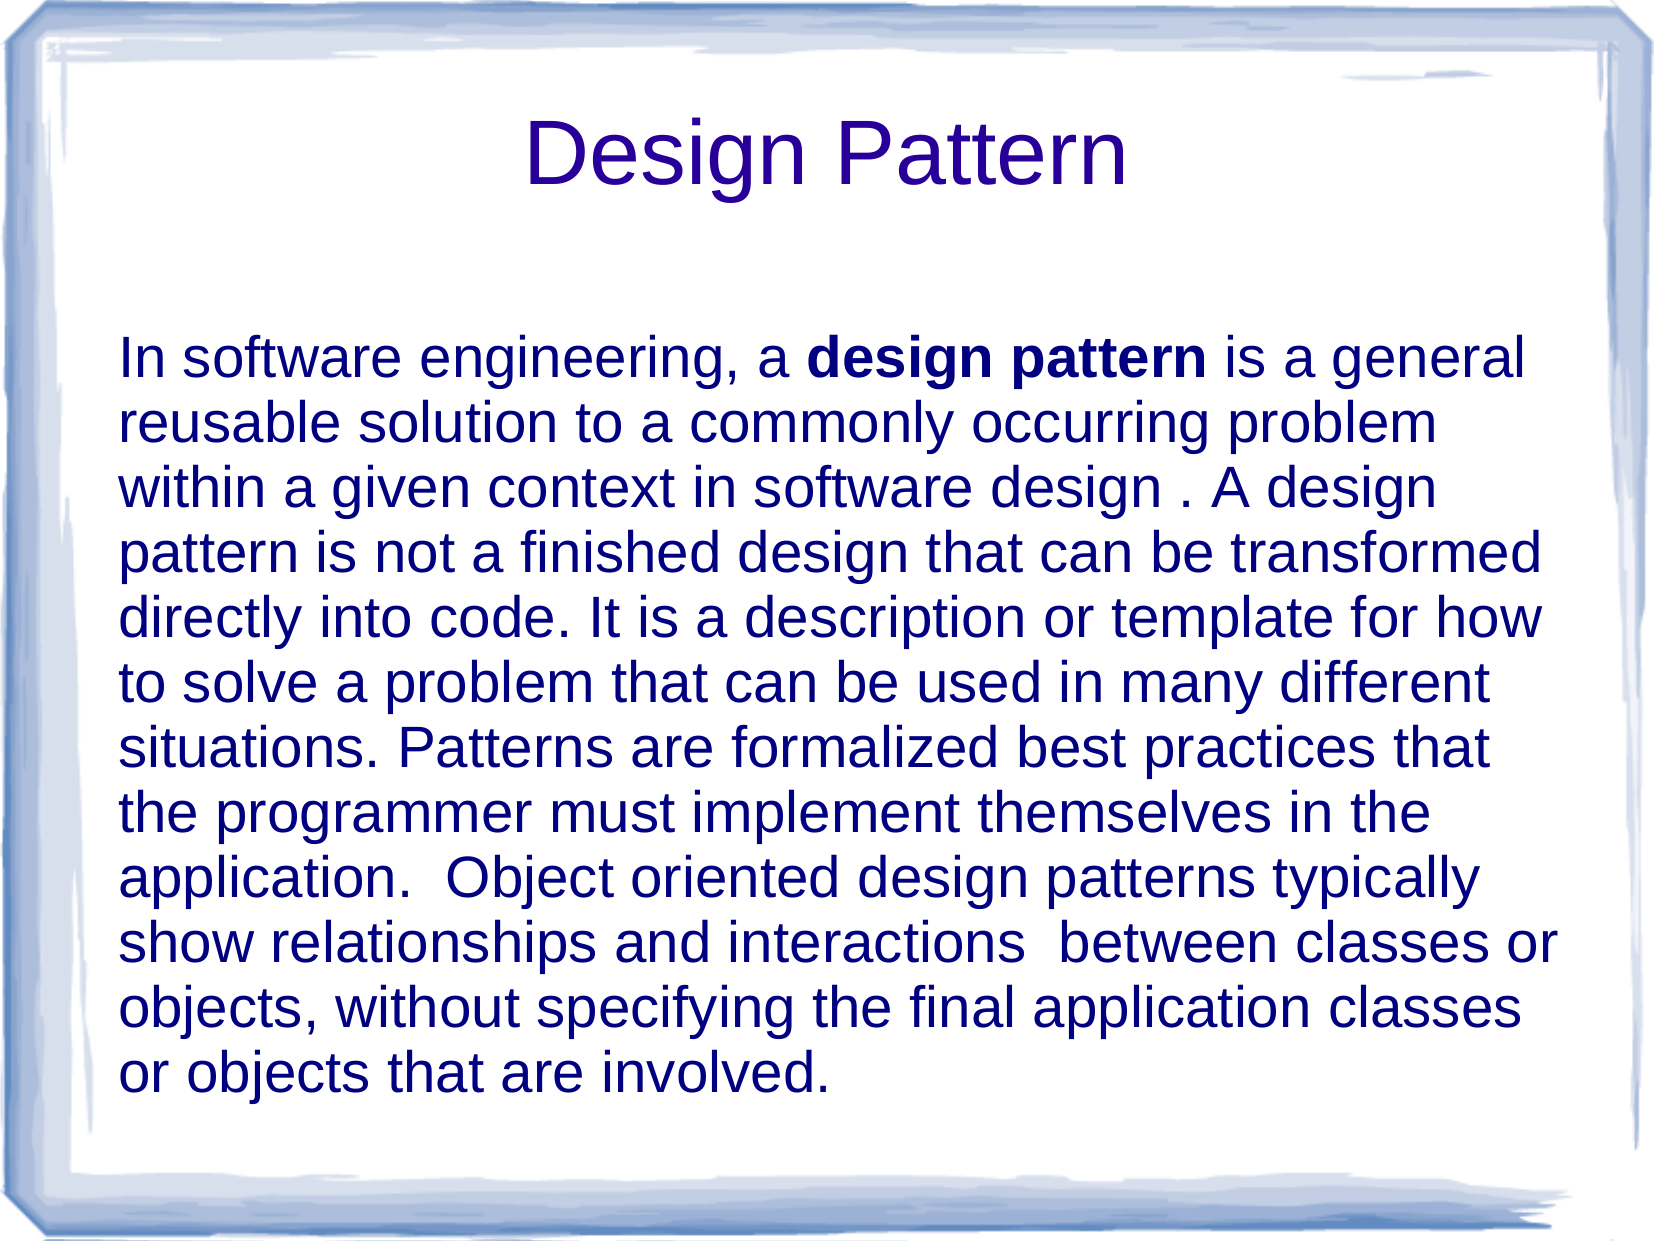

# Design Pattern
In software engineering, a design pattern is a general reusable solution to a commonly occurring problem within a given context in software design . A design pattern is not a finished design that can be transformed directly into code. It is a description or template for how to solve a problem that can be used in many different situations. Patterns are formalized best practices that the programmer must implement themselves in the application. Object oriented design patterns typically show relationships and interactions between classes or objects, without specifying the final application classes or objects that are involved.